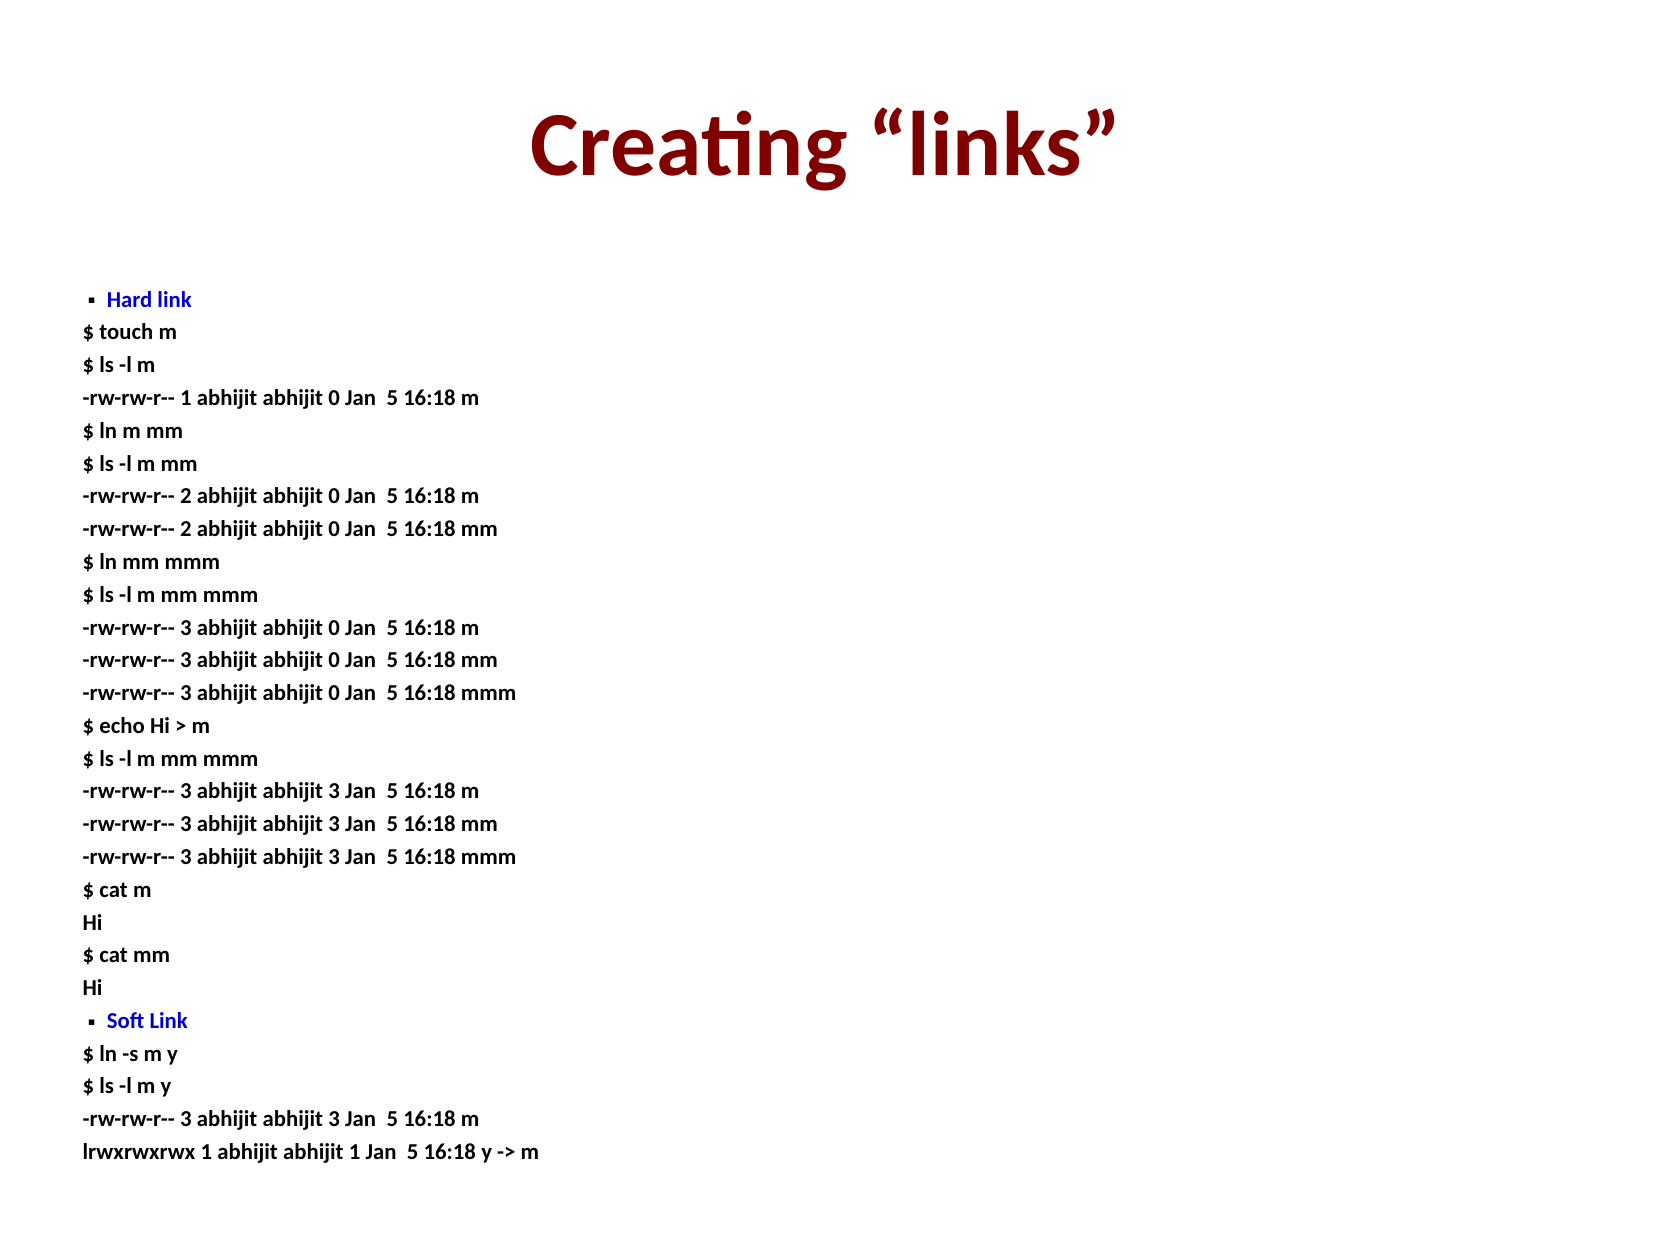

# Creating “links”
Hard link
$ touch m
$ ls -l m
-rw-rw-r-- 1 abhijit abhijit 0 Jan 5 16:18 m
$ ln m mm
$ ls -l m mm
-rw-rw-r-- 2 abhijit abhijit 0 Jan 5 16:18 m
-rw-rw-r-- 2 abhijit abhijit 0 Jan 5 16:18 mm
$ ln mm mmm
$ ls -l m mm mmm
-rw-rw-r-- 3 abhijit abhijit 0 Jan 5 16:18 m
-rw-rw-r-- 3 abhijit abhijit 0 Jan 5 16:18 mm
-rw-rw-r-- 3 abhijit abhijit 0 Jan 5 16:18 mmm
$ echo Hi > m
$ ls -l m mm mmm
-rw-rw-r-- 3 abhijit abhijit 3 Jan 5 16:18 m
-rw-rw-r-- 3 abhijit abhijit 3 Jan 5 16:18 mm
-rw-rw-r-- 3 abhijit abhijit 3 Jan 5 16:18 mmm
$ cat m
Hi
$ cat mm
Hi
Soft Link
$ ln -s m y
$ ls -l m y
-rw-rw-r-- 3 abhijit abhijit 3 Jan 5 16:18 m
lrwxrwxrwx 1 abhijit abhijit 1 Jan 5 16:18 y -> m